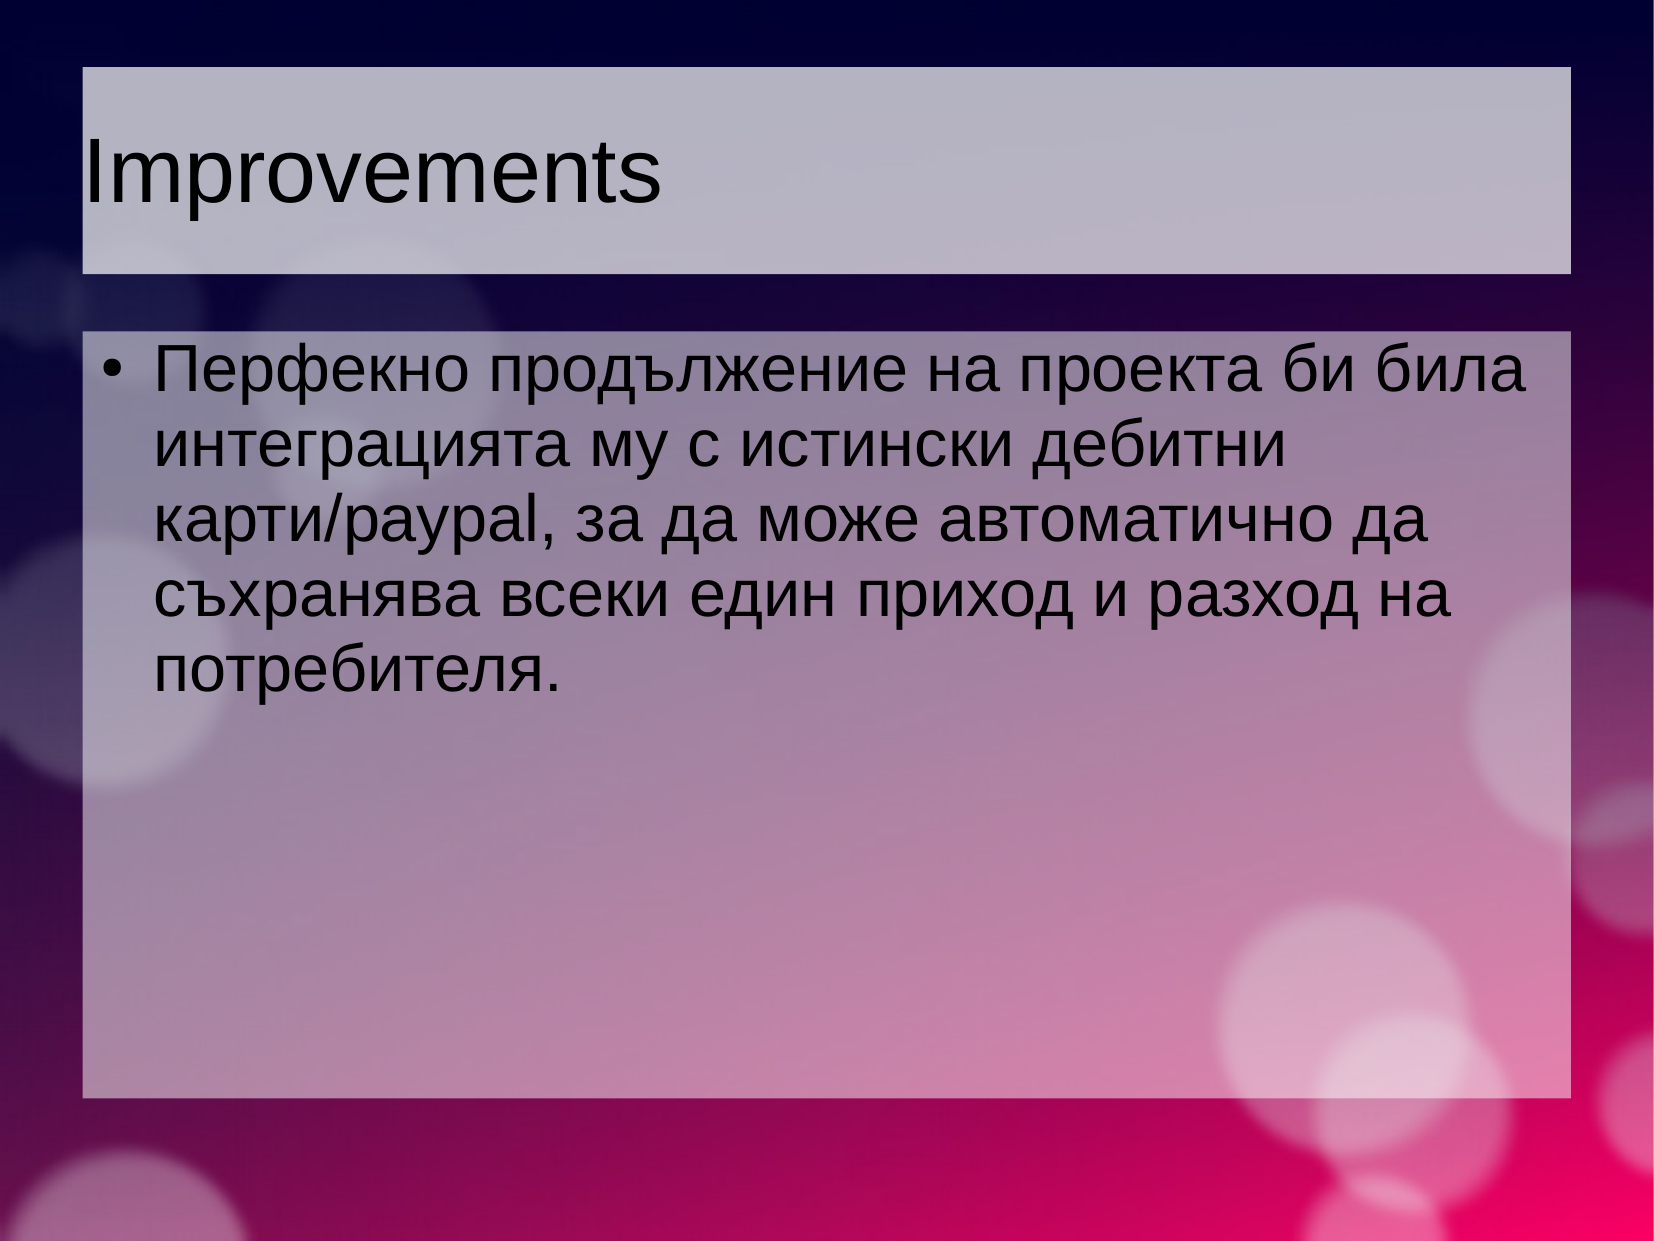

# Improvements
Перфекно продължение на проекта би била интеграцията му с истински дебитни карти/paypal, за да може автоматично да съхранява всеки един приход и разход на потребителя.